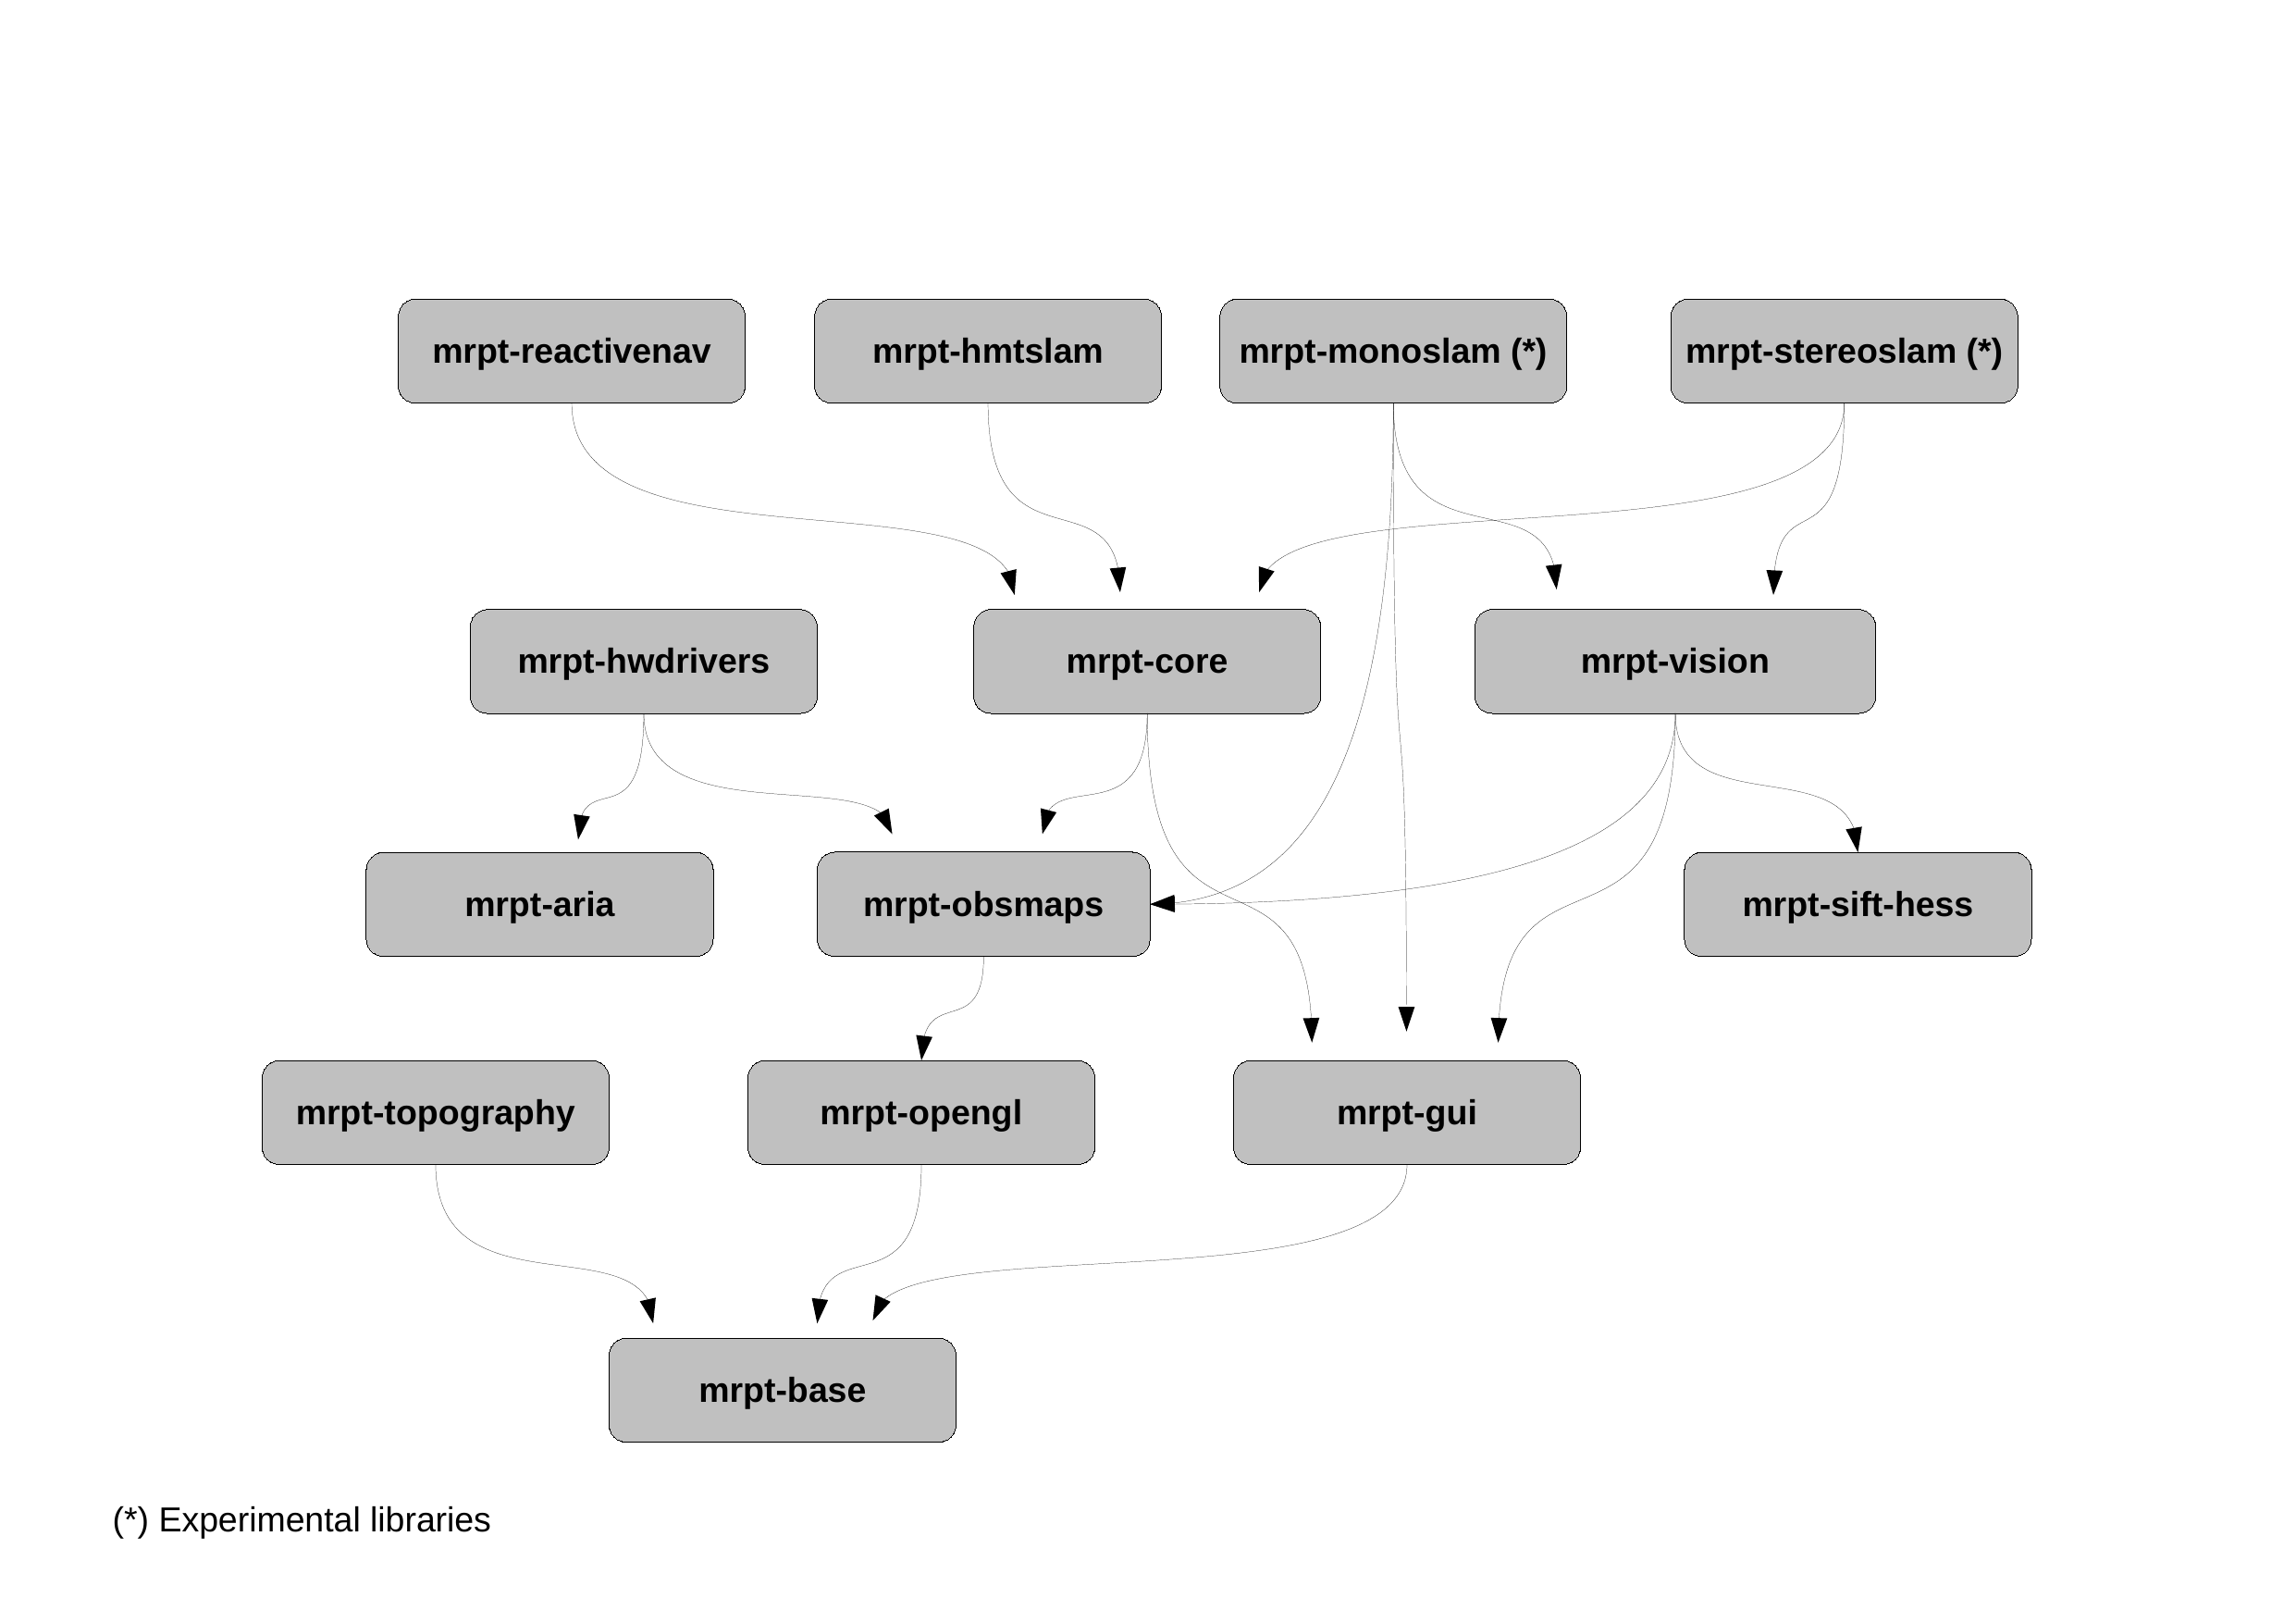

mrpt-reactivenav
mrpt-hmtslam
mrpt-monoslam (*)
mrpt-stereoslam (*)
mrpt-core
mrpt-vision
mrpt-hwdrivers
mrpt-aria
mrpt-obsmaps
mrpt-sift-hess
mrpt-topography
mrpt-opengl
mrpt-gui
mrpt-base
(*) Experimental libraries